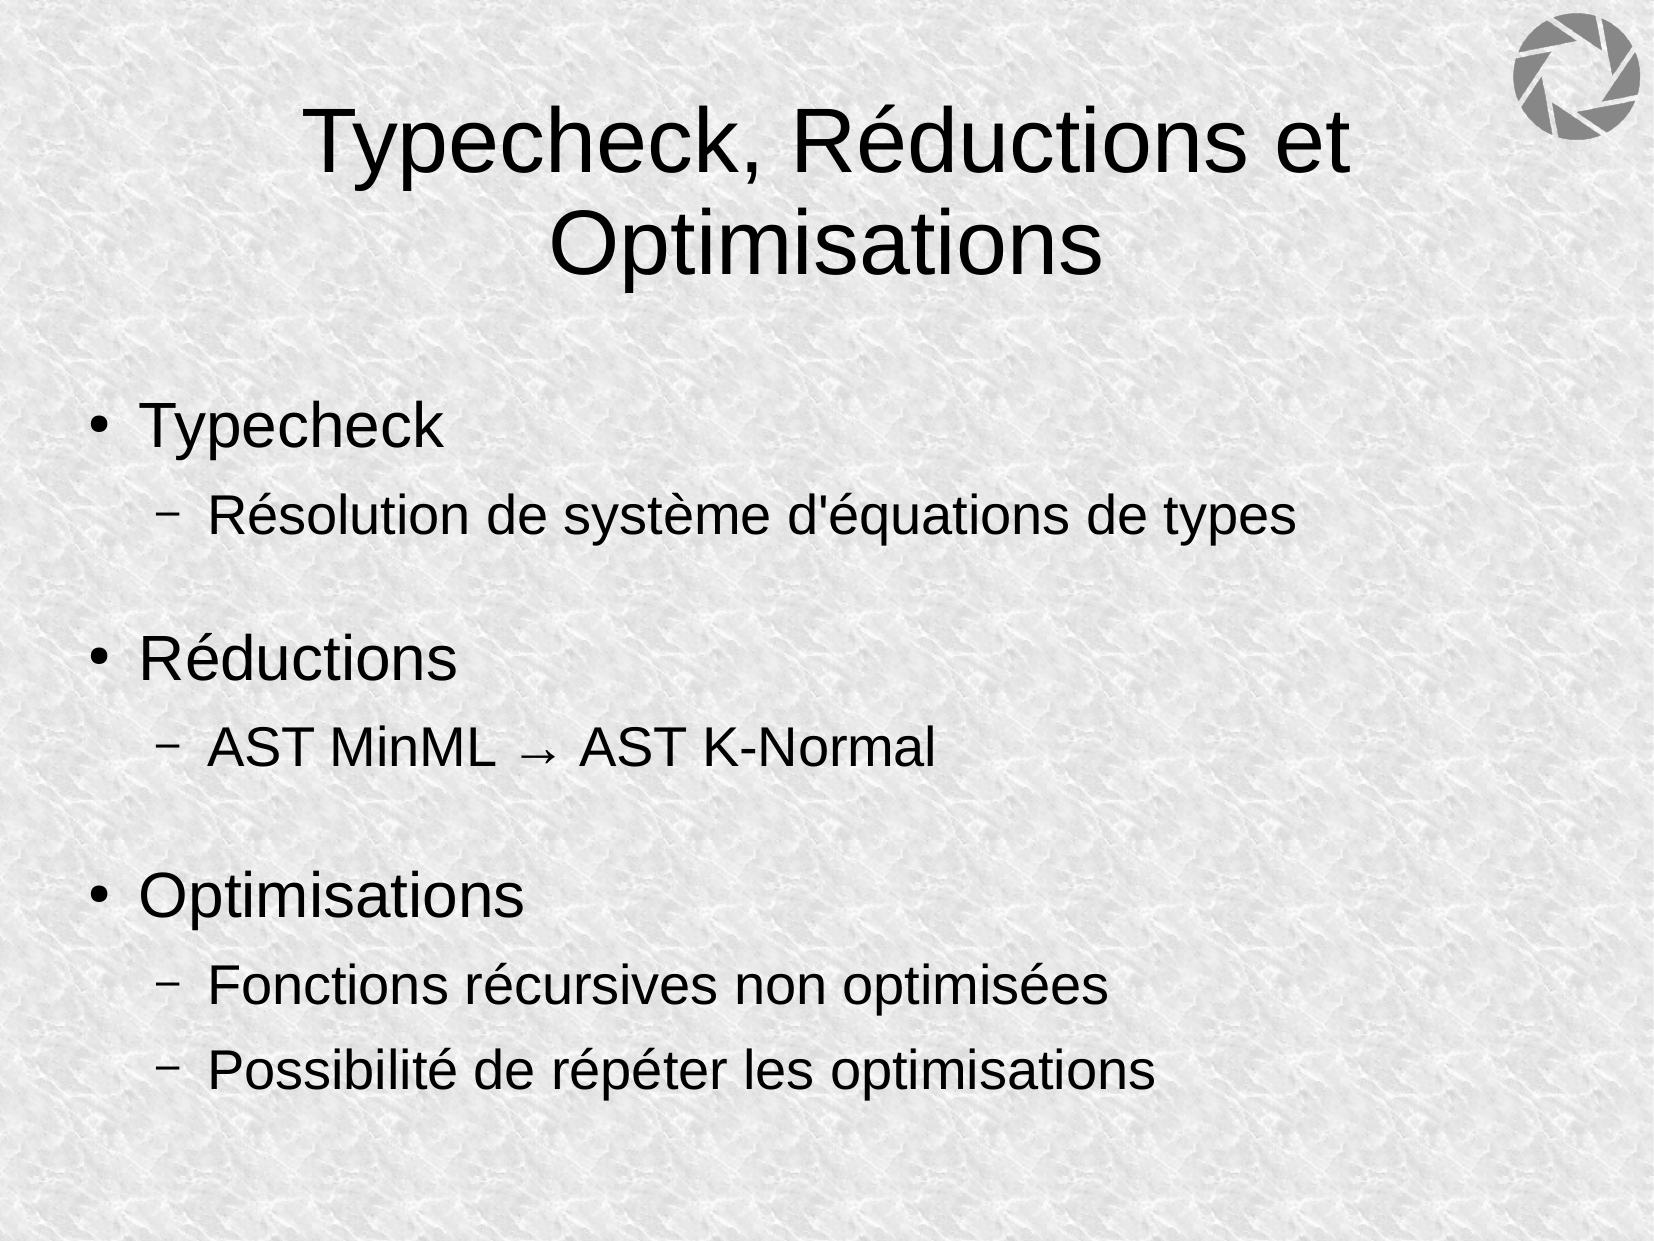

# Typecheck, Réductions et Optimisations
Typecheck
Résolution de système d'équations de types
Réductions
AST MinML → AST K-Normal
Optimisations
Fonctions récursives non optimisées
Possibilité de répéter les optimisations